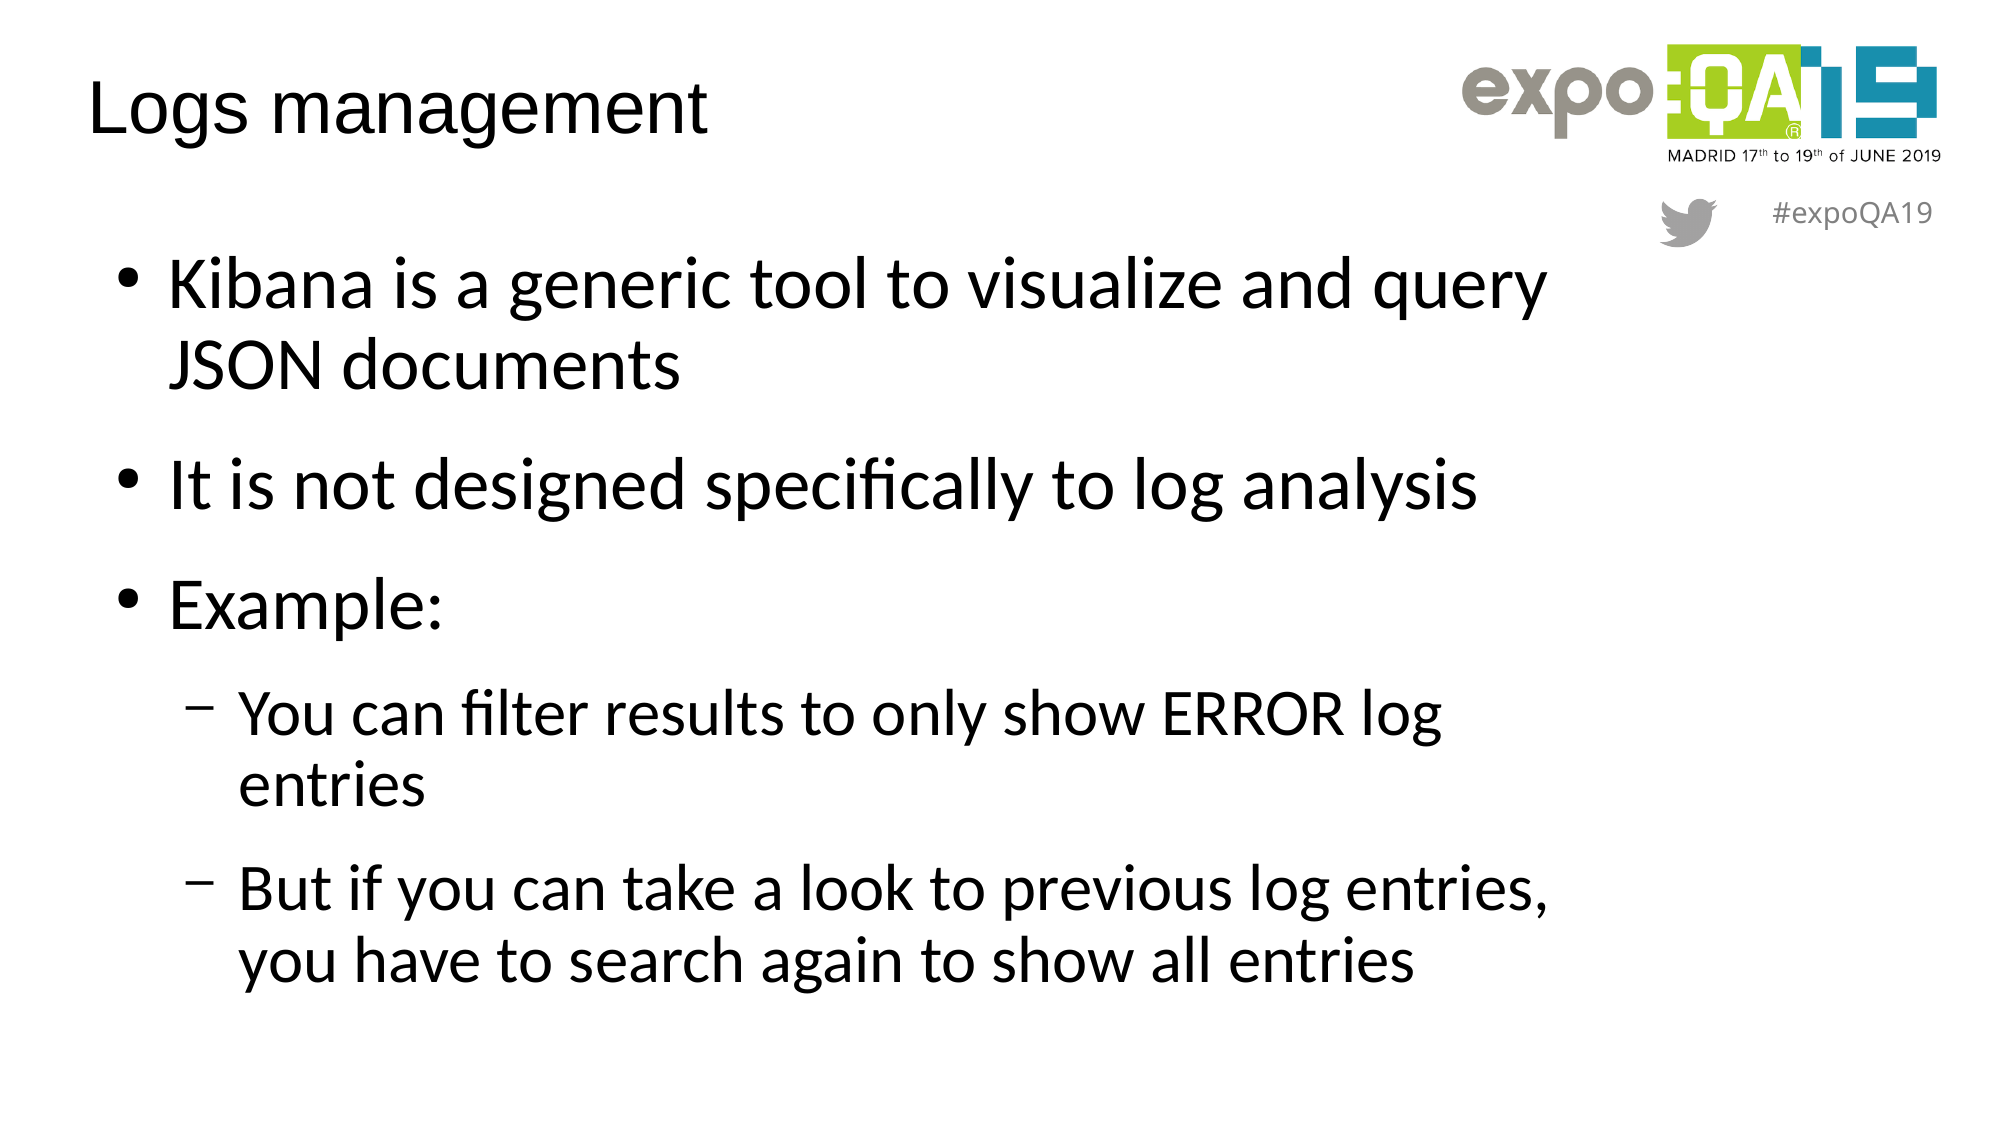

# Logs management
Kibana is a generic tool to visualize and query JSON documents
It is not designed specifically to log analysis
Example:
You can filter results to only show ERROR log entries
But if you can take a look to previous log entries, you have to search again to show all entries